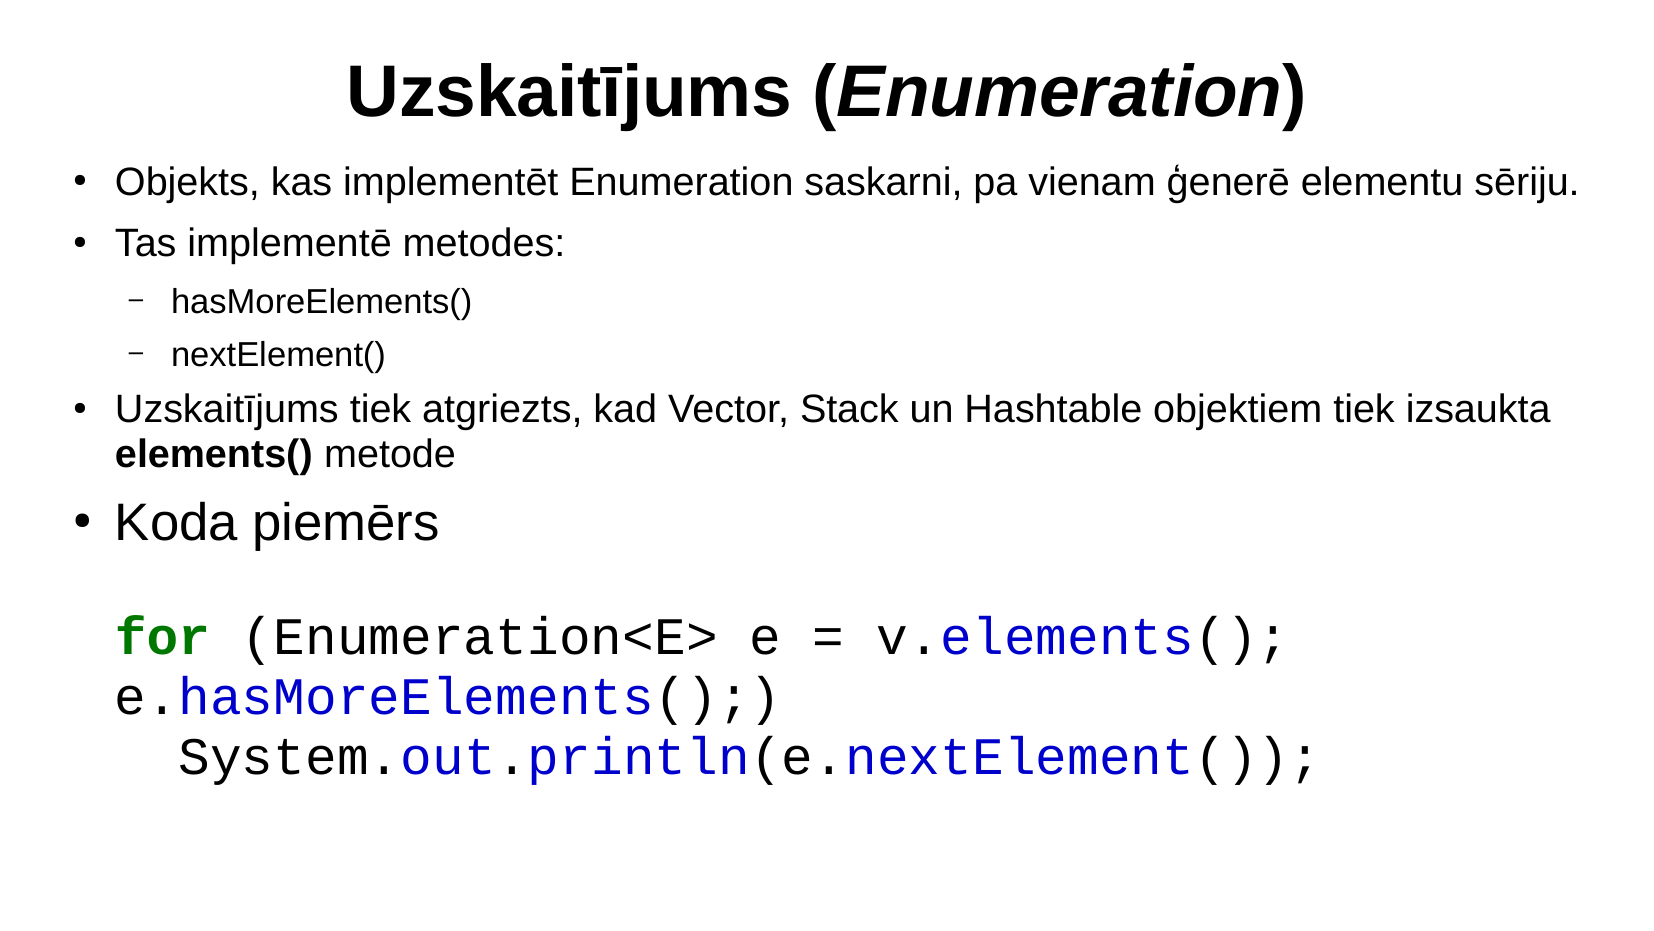

# Uzskaitījums (Enumeration)
Objekts, kas implementēt Enumeration saskarni, pa vienam ģenerē elementu sēriju.
Tas implementē metodes:
hasMoreElements()
nextElement()
Uzskaitījums tiek atgriezts, kad Vector, Stack un Hashtable objektiem tiek izsaukta elements() metode
Koda piemērs
for (Enumeration<E> e = v.elements(); e.hasMoreElements();)
 System.out.println(e.nextElement());